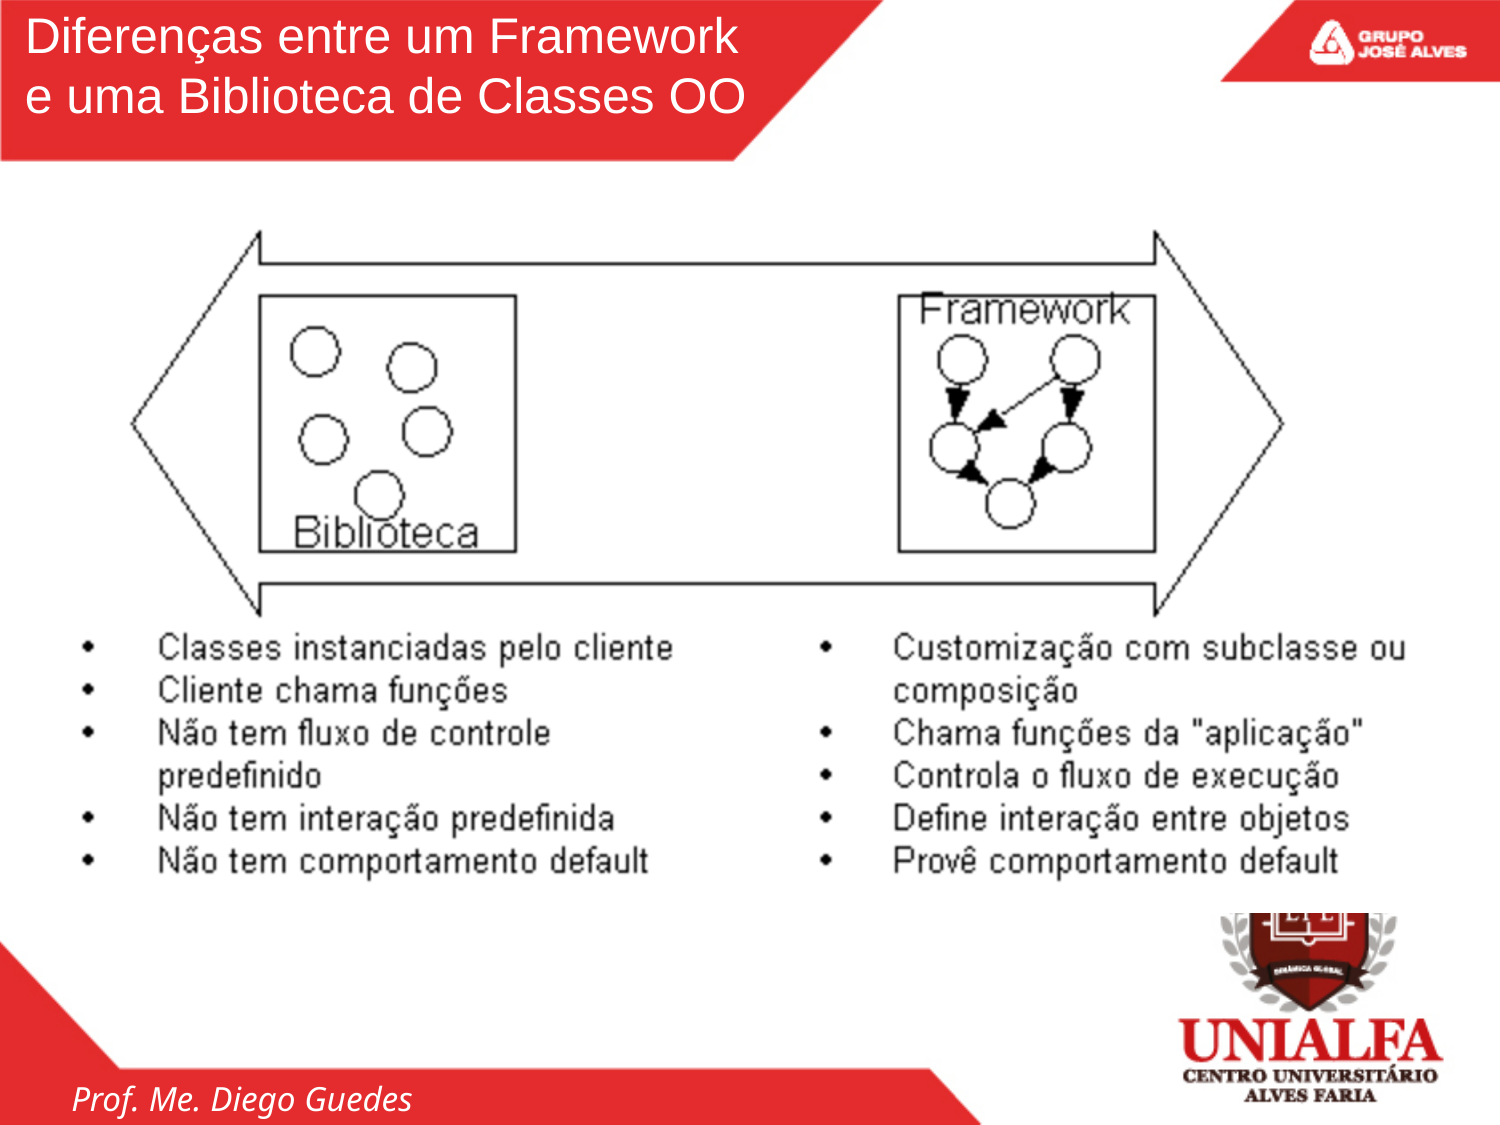

Diferenças entre um Framework e uma Biblioteca de Classes OO
#
Prof. Me. Diego Guedes